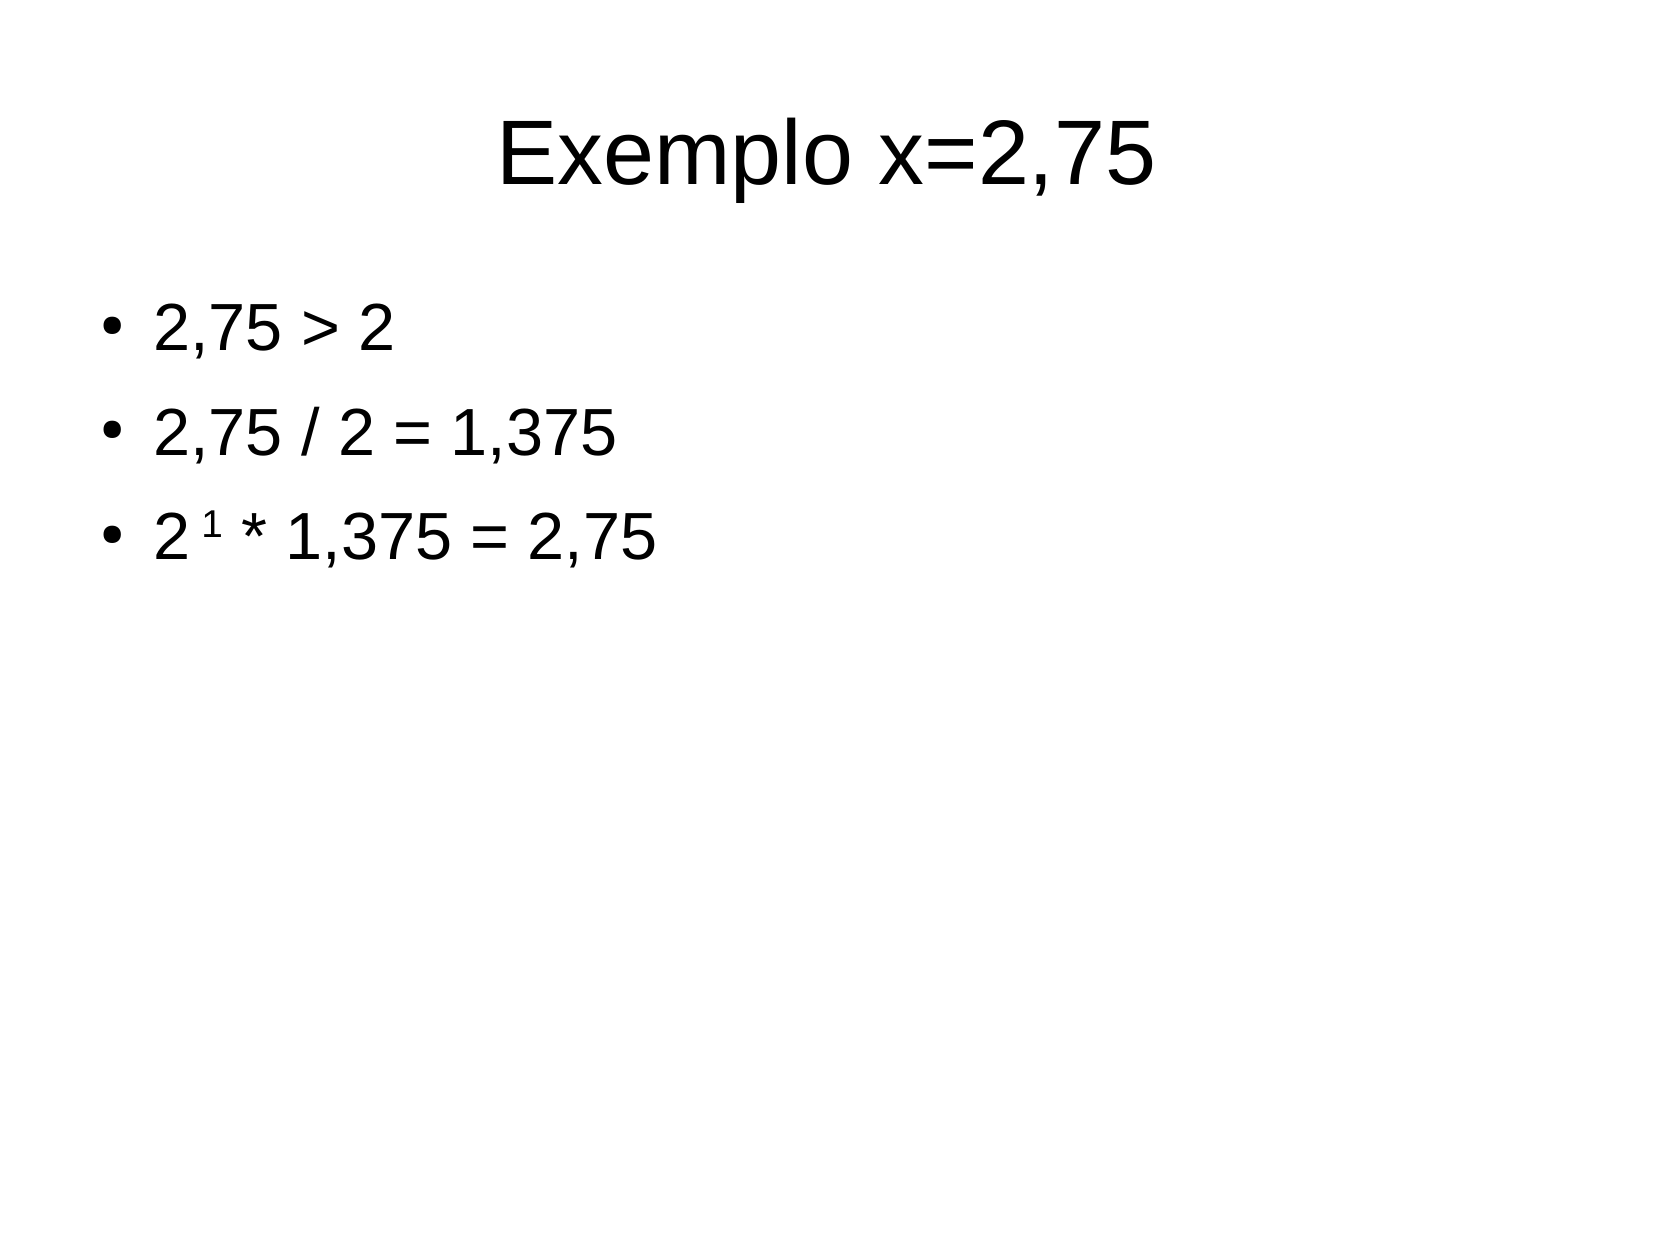

# Exemplo x=2,75
2,75 > 2
2,75 / 2 = 1,375
2 1 * 1,375 = 2,75